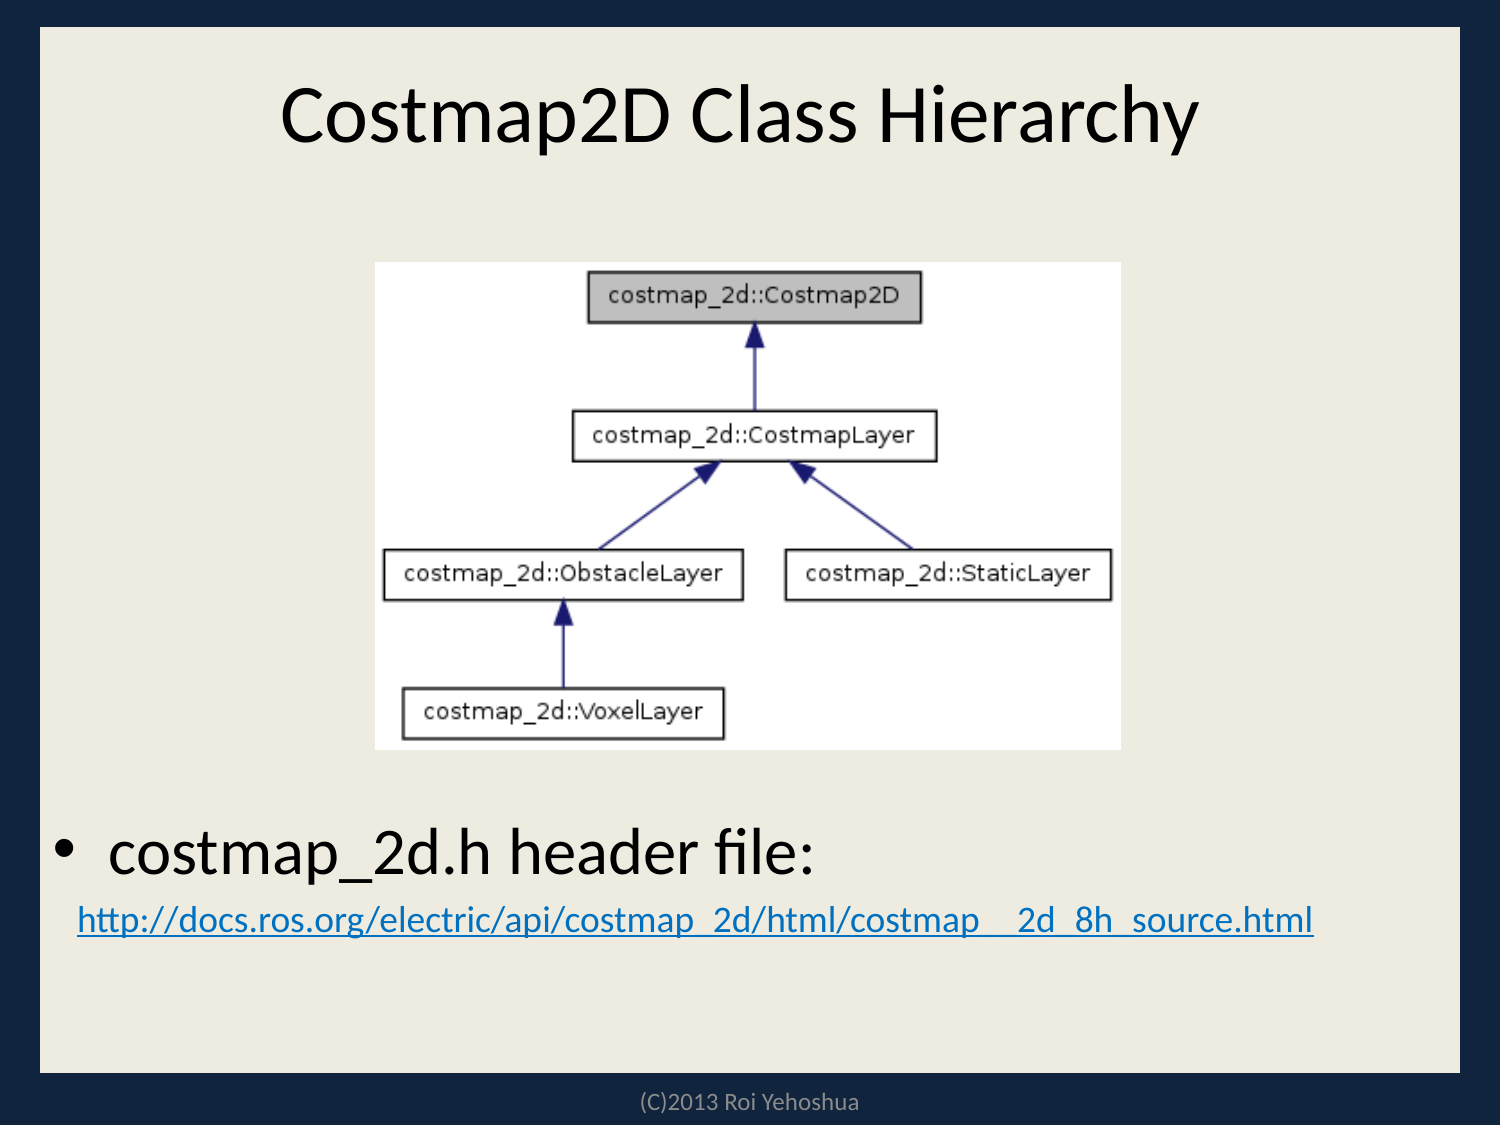

# Costmap2D Class Hierarchy
costmap_2d.h header file:
http://docs.ros.org/electric/api/costmap_2d/html/costmap__2d_8h_source.html
(C)2013 Roi Yehoshua